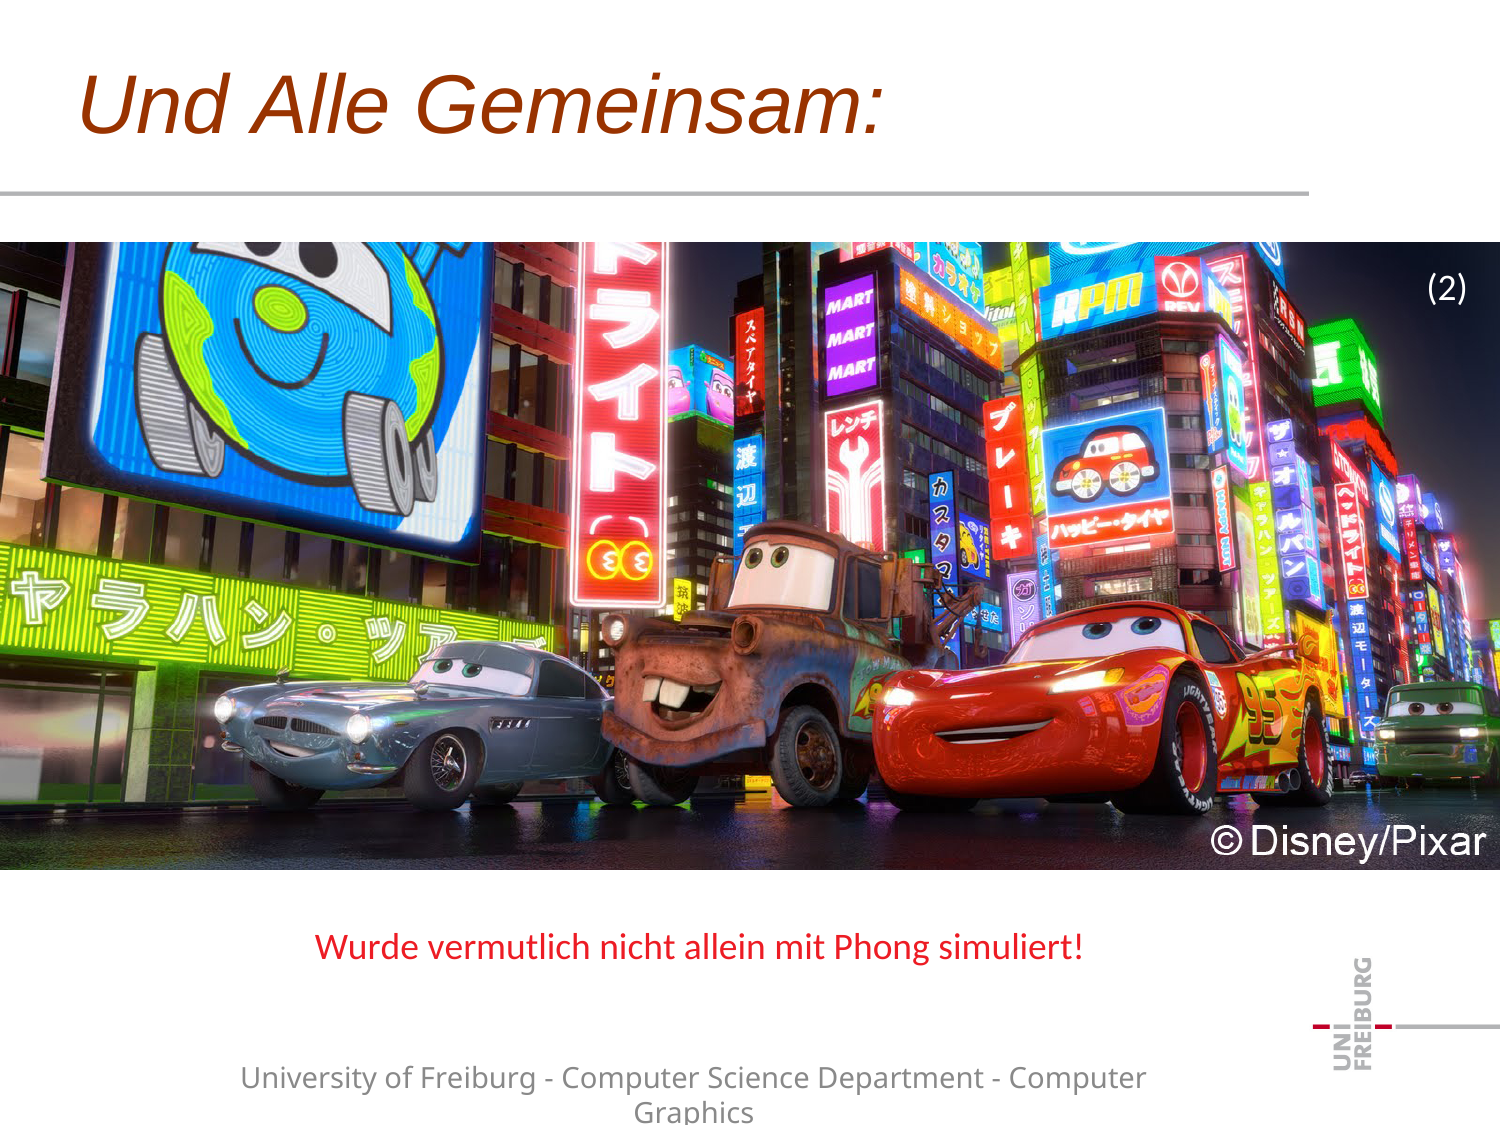

# Und Alle Gemeinsam:
(2)
Wurde vermutlich nicht allein mit Phong simuliert!
16